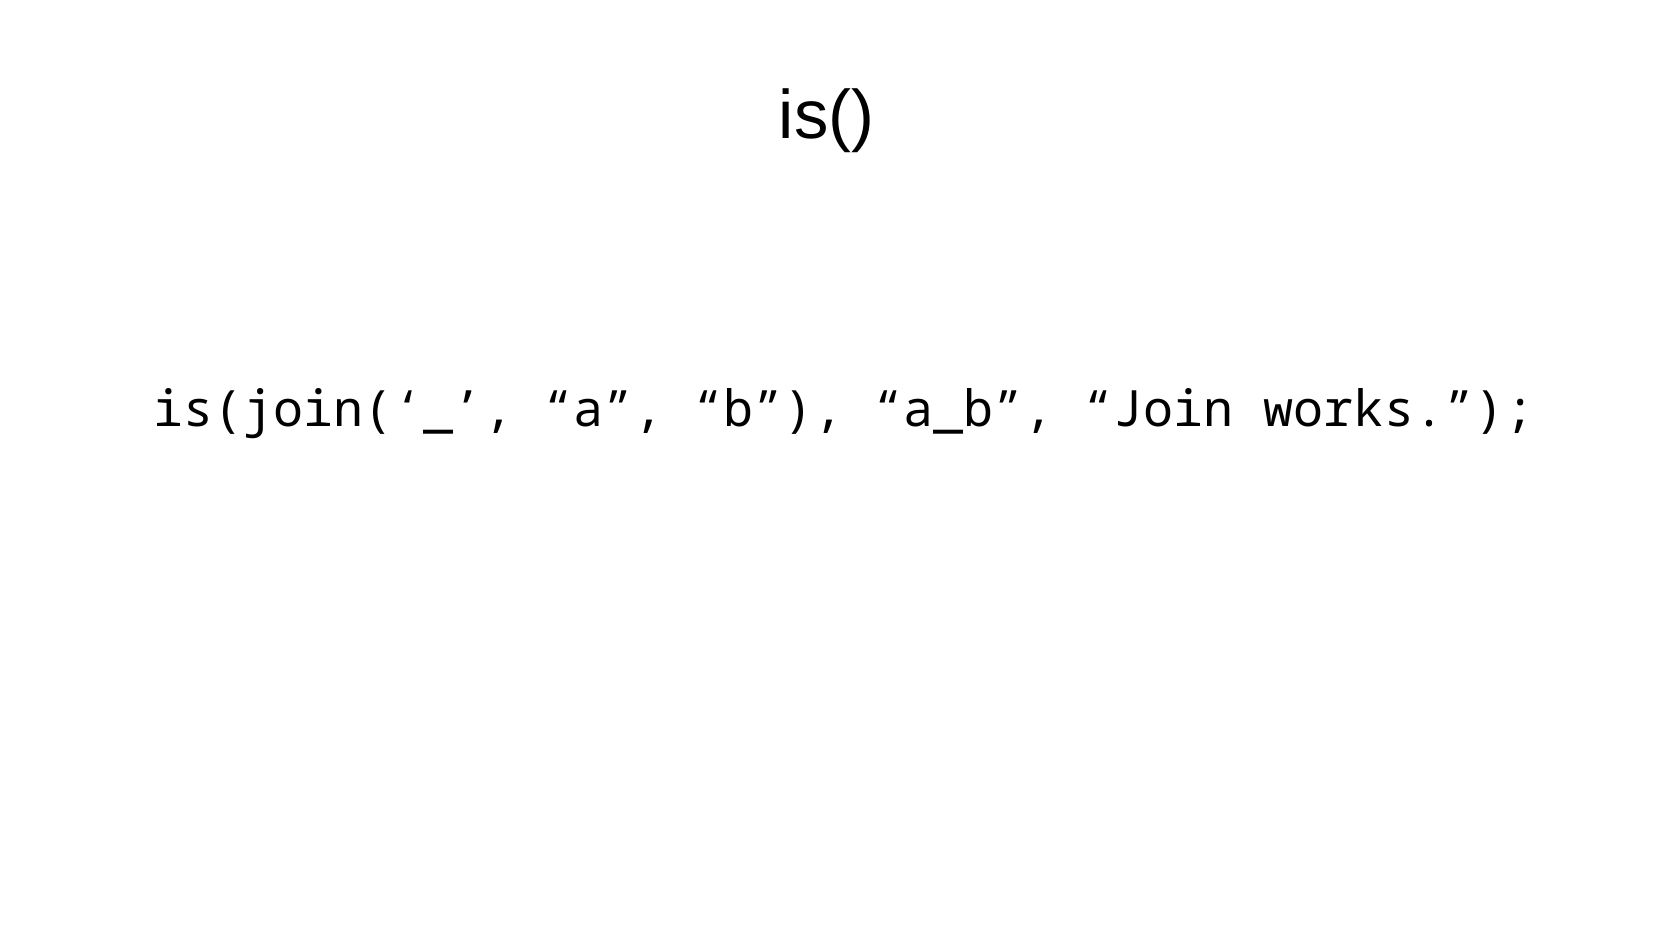

# is()
is(join(‘_’, “a”, “b”), “a_b”, “Join works.”);